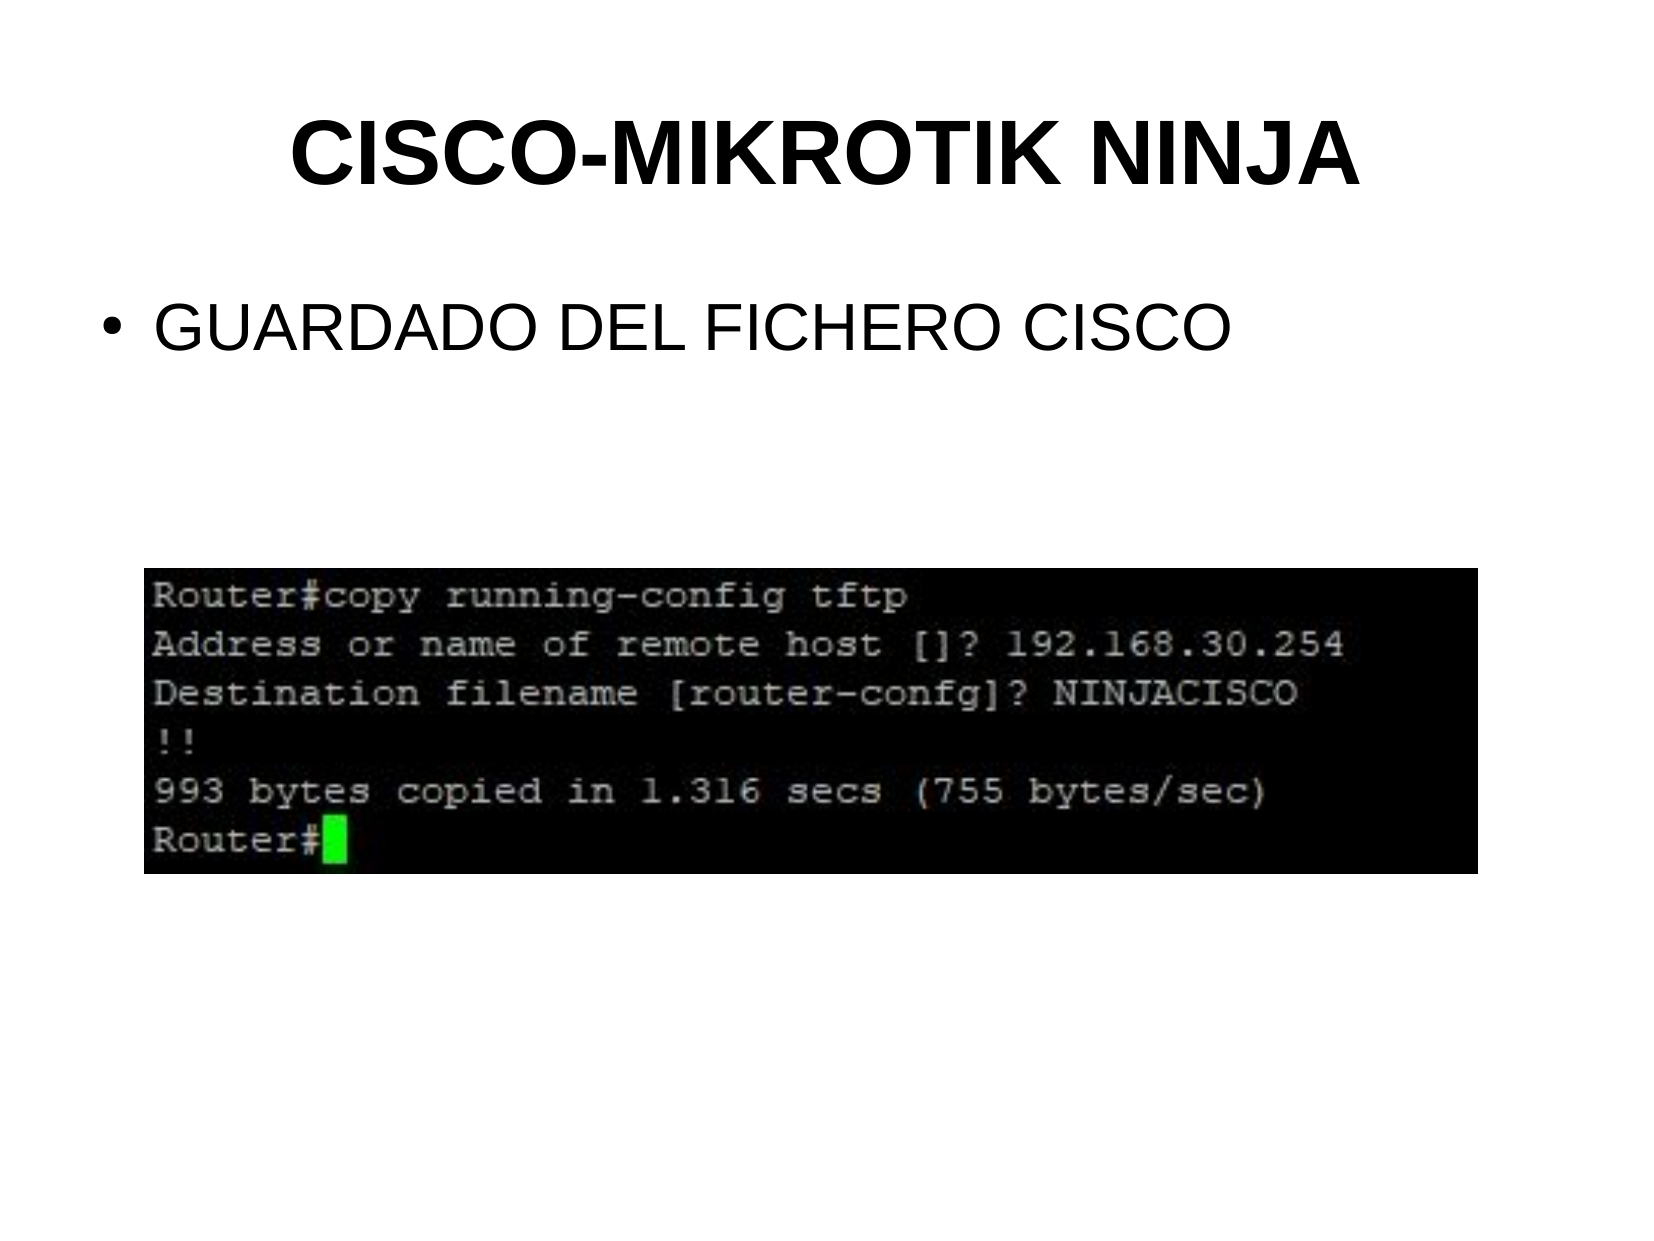

# CISCO-MIKROTIK NINJA
GUARDADO DEL FICHERO CISCO